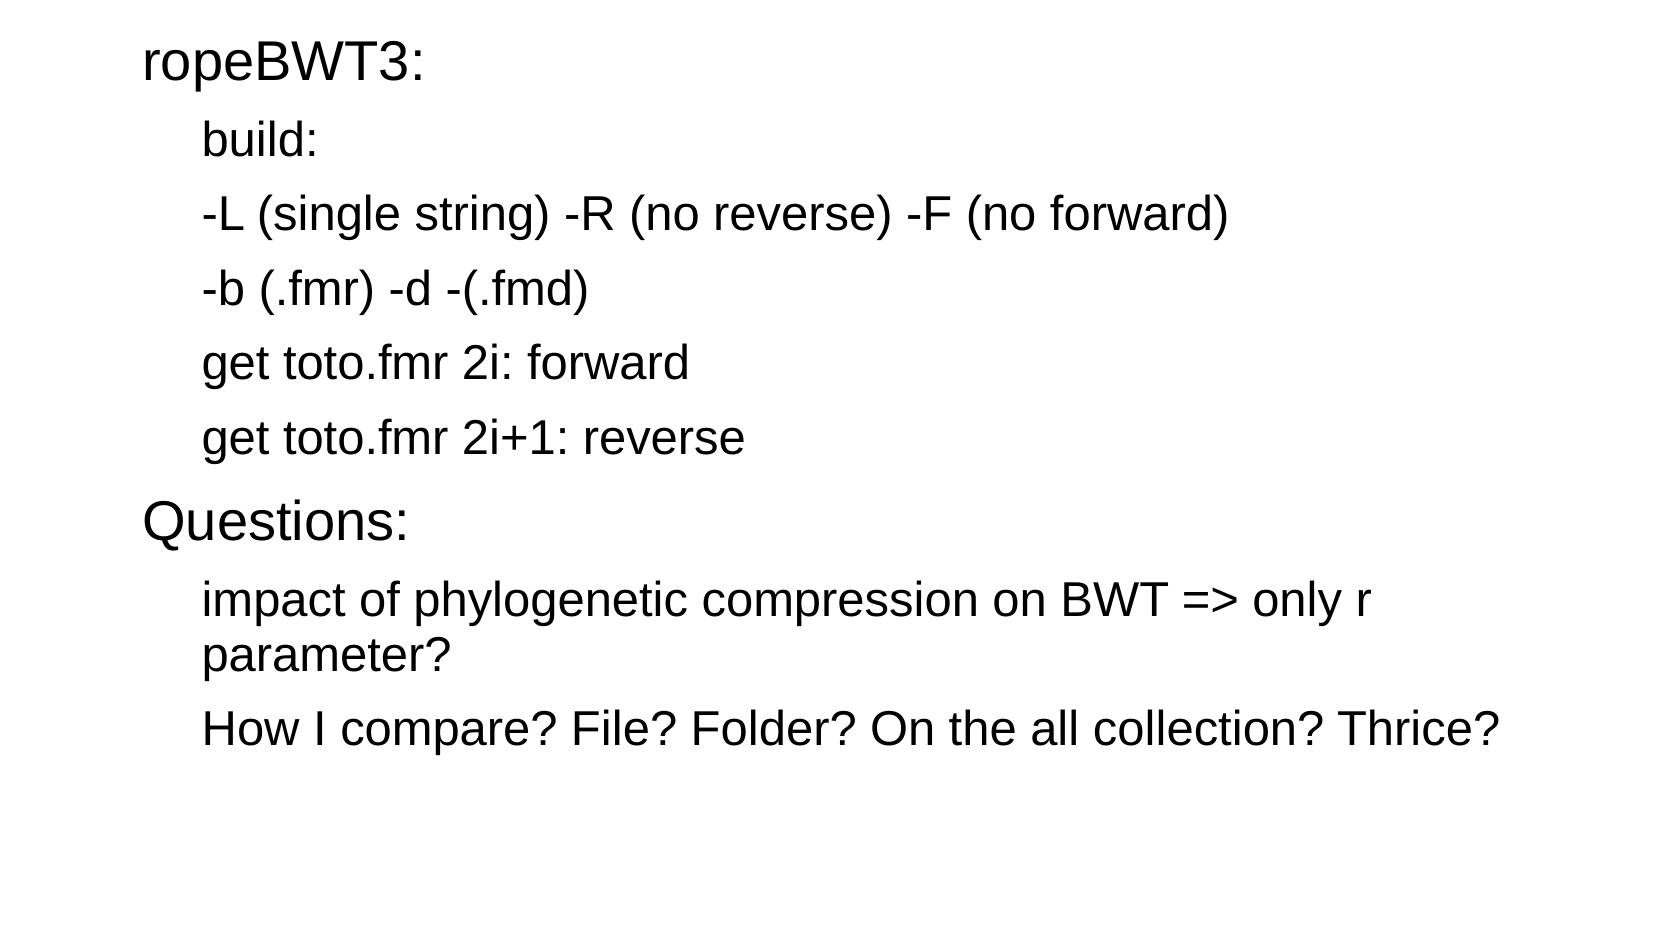

# ropeBWT3:
build:
-L (single string) -R (no reverse) -F (no forward)
-b (.fmr) -d -(.fmd)
get toto.fmr 2i: forward
get toto.fmr 2i+1: reverse
Questions:
impact of phylogenetic compression on BWT => only r parameter?
How I compare? File? Folder? On the all collection? Thrice?